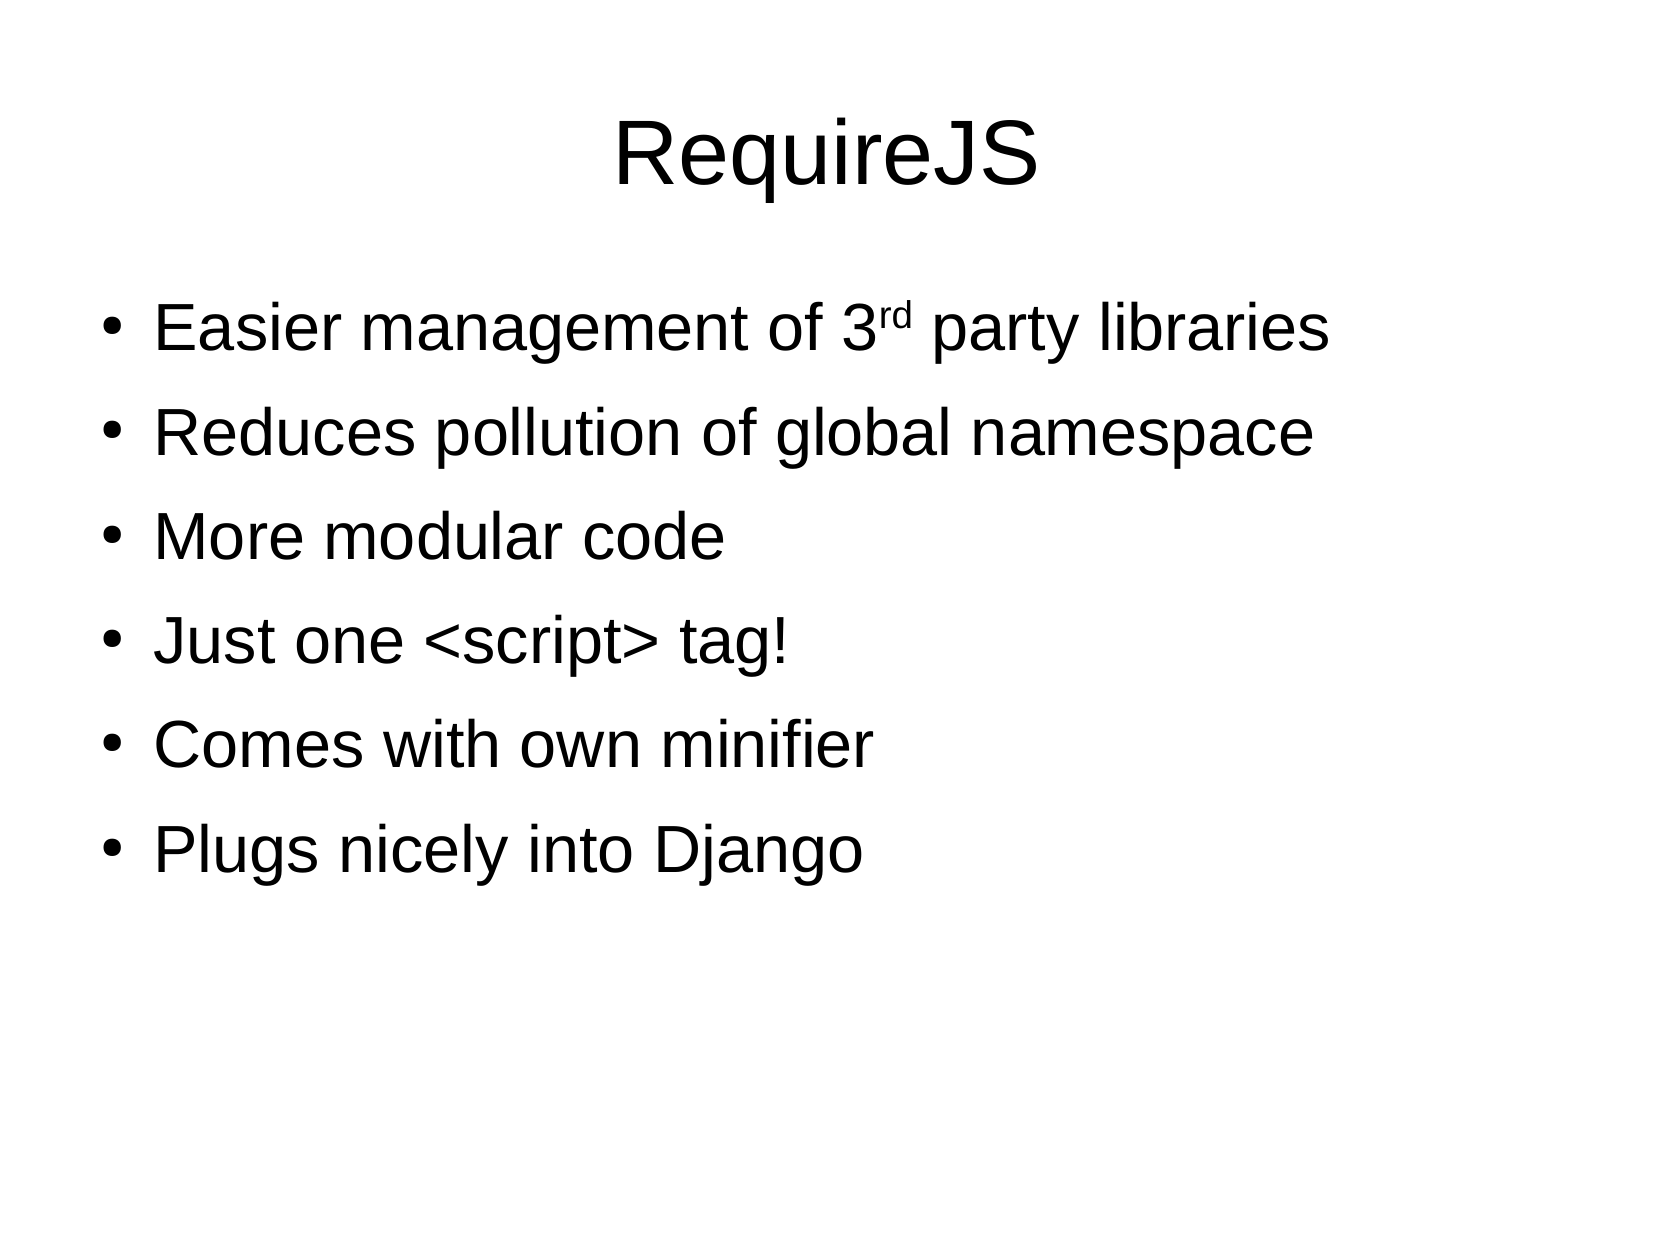

# RequireJS
Easier management of 3rd party libraries
Reduces pollution of global namespace
More modular code
Just one <script> tag!
Comes with own minifier
Plugs nicely into Django